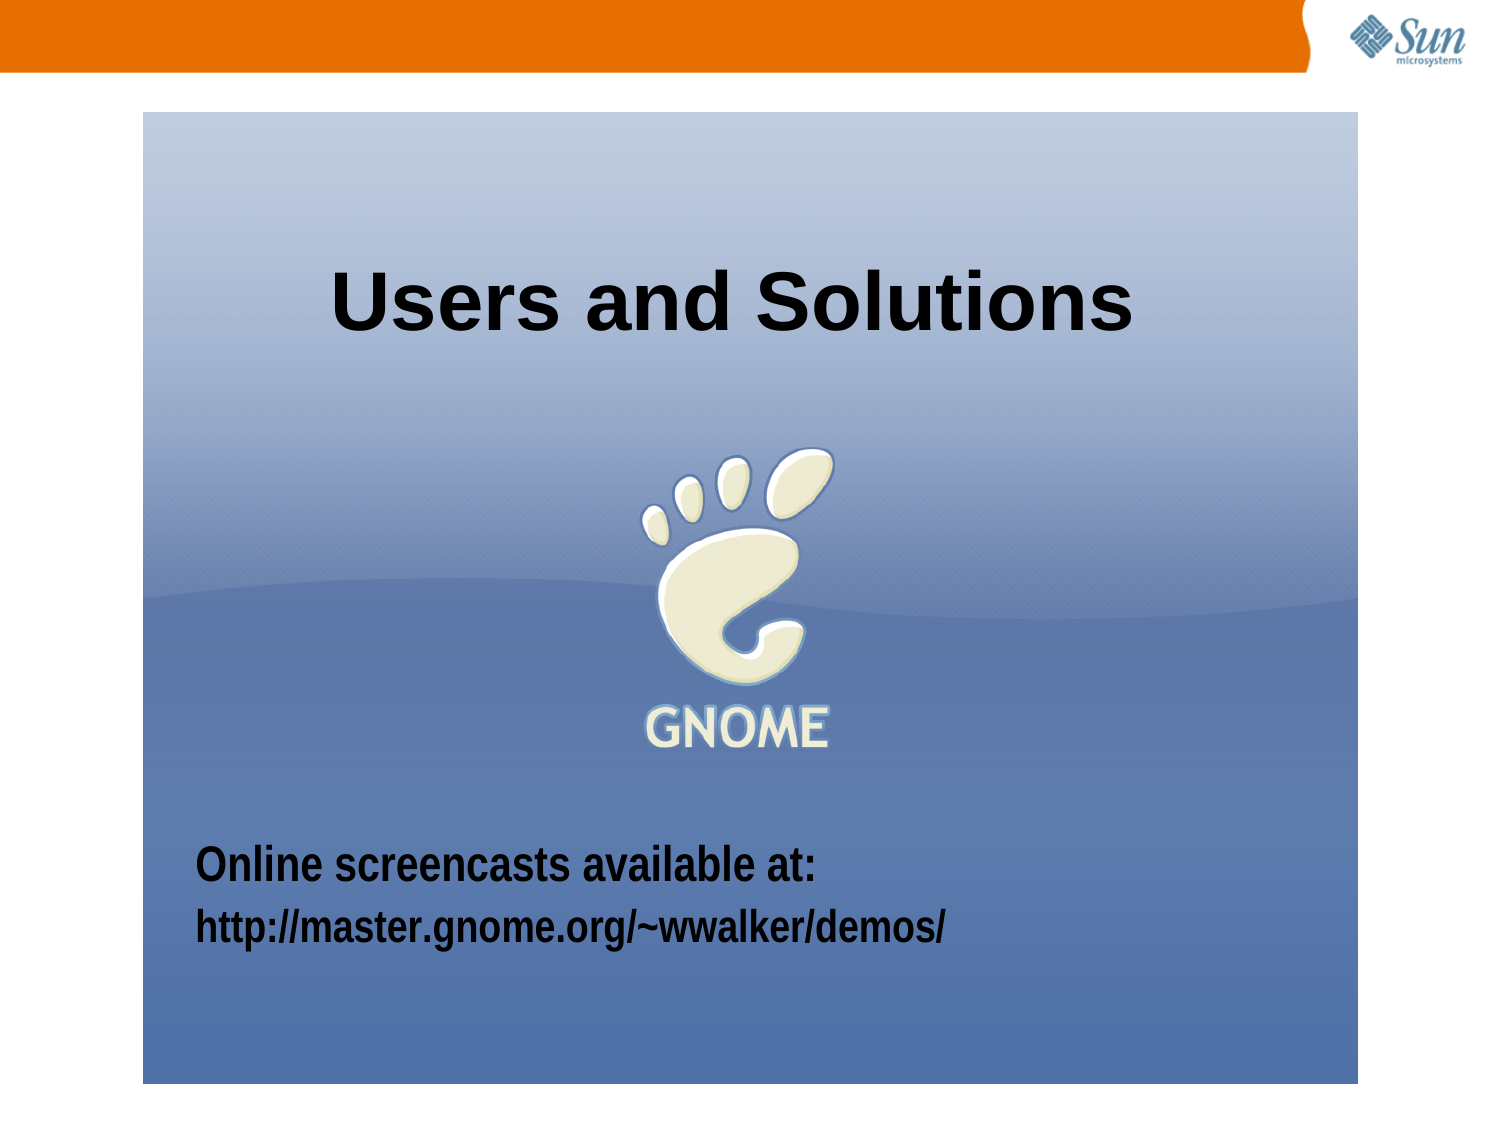

# Users and Solutions
Online screencasts available at:
http://master.gnome.org/~wwalker/demos/